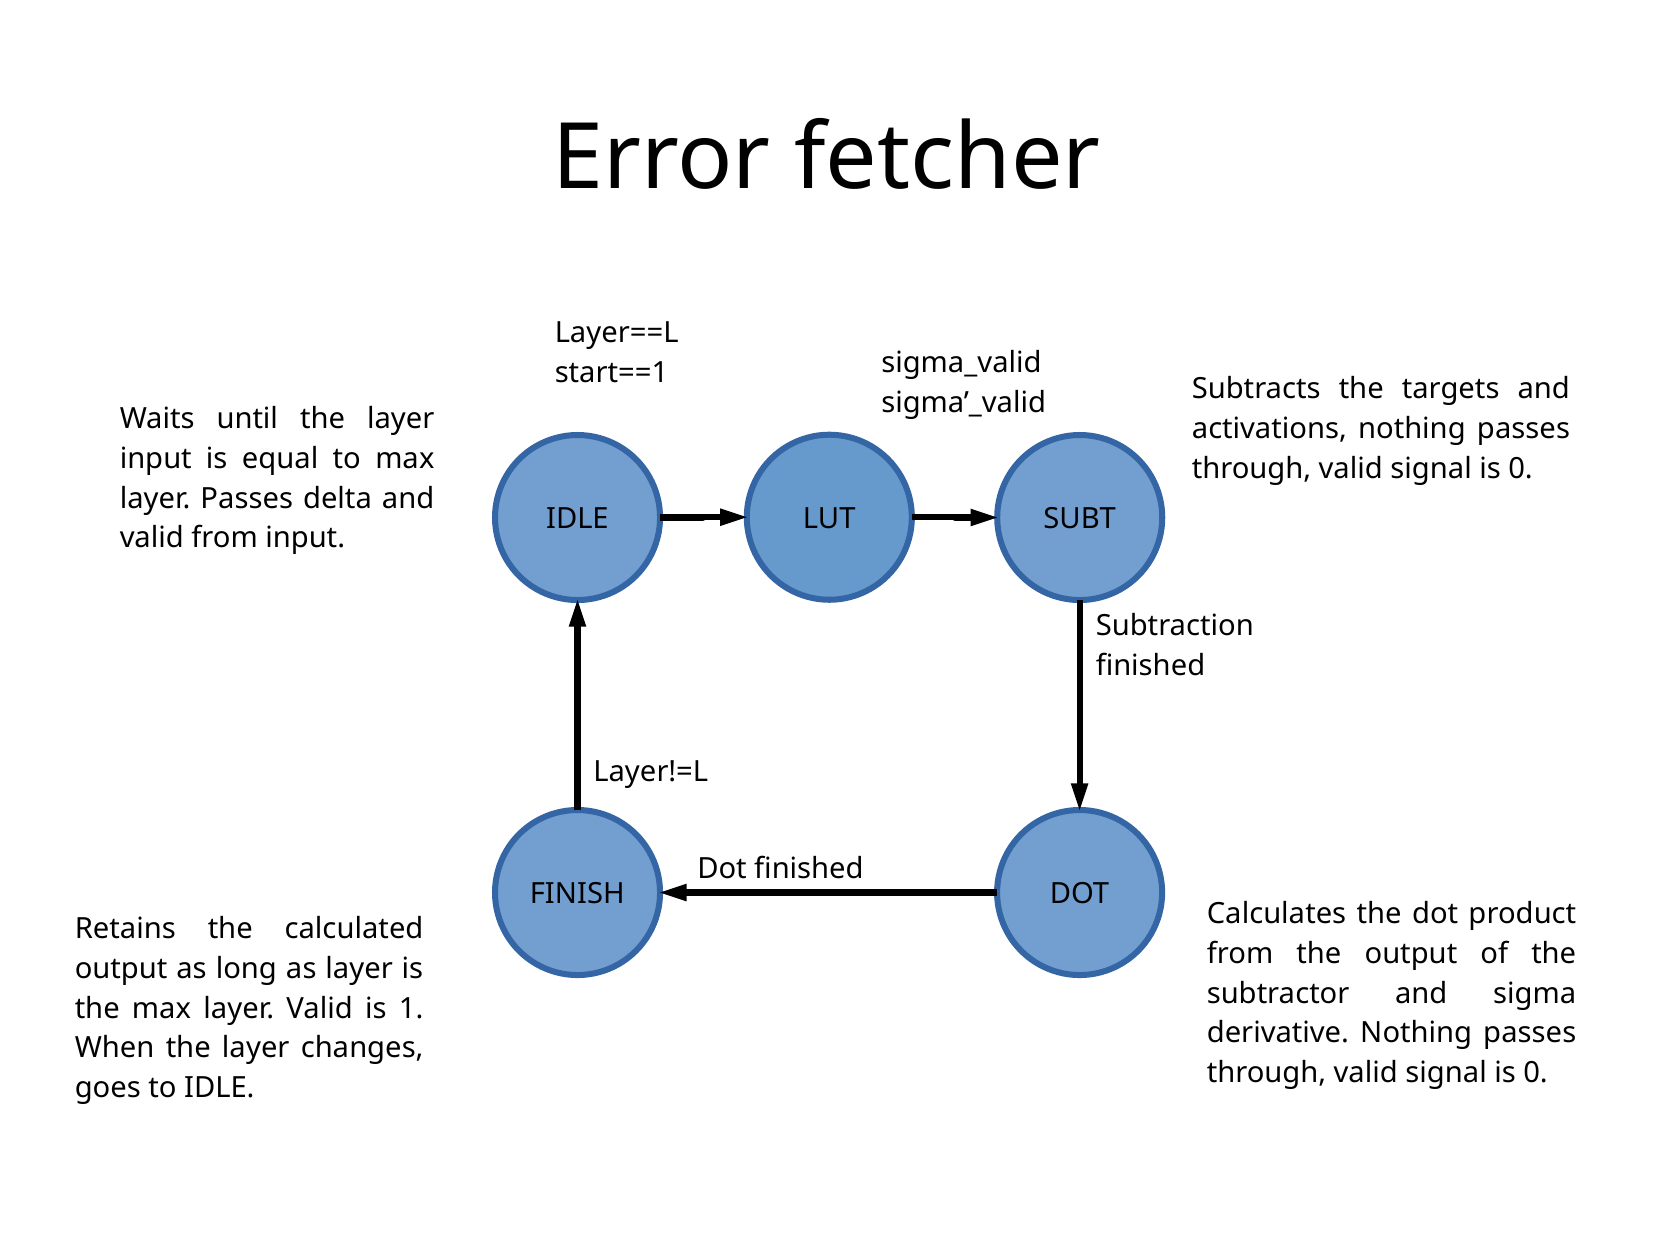

# Error fetcher
Layer==L
start==1
sigma_valid
sigma’_valid
Subtracts the targets and activations, nothing passes through, valid signal is 0.
Waits until the layer input is equal to max layer. Passes delta and valid from input.
LUT
IDLE
SUBT
Subtraction
finished
Layer!=L
FINISH
DOT
Dot finished
Calculates the dot product from the output of the subtractor and sigma derivative. Nothing passes through, valid signal is 0.
Retains the calculated output as long as layer is the max layer. Valid is 1. When the layer changes, goes to IDLE.